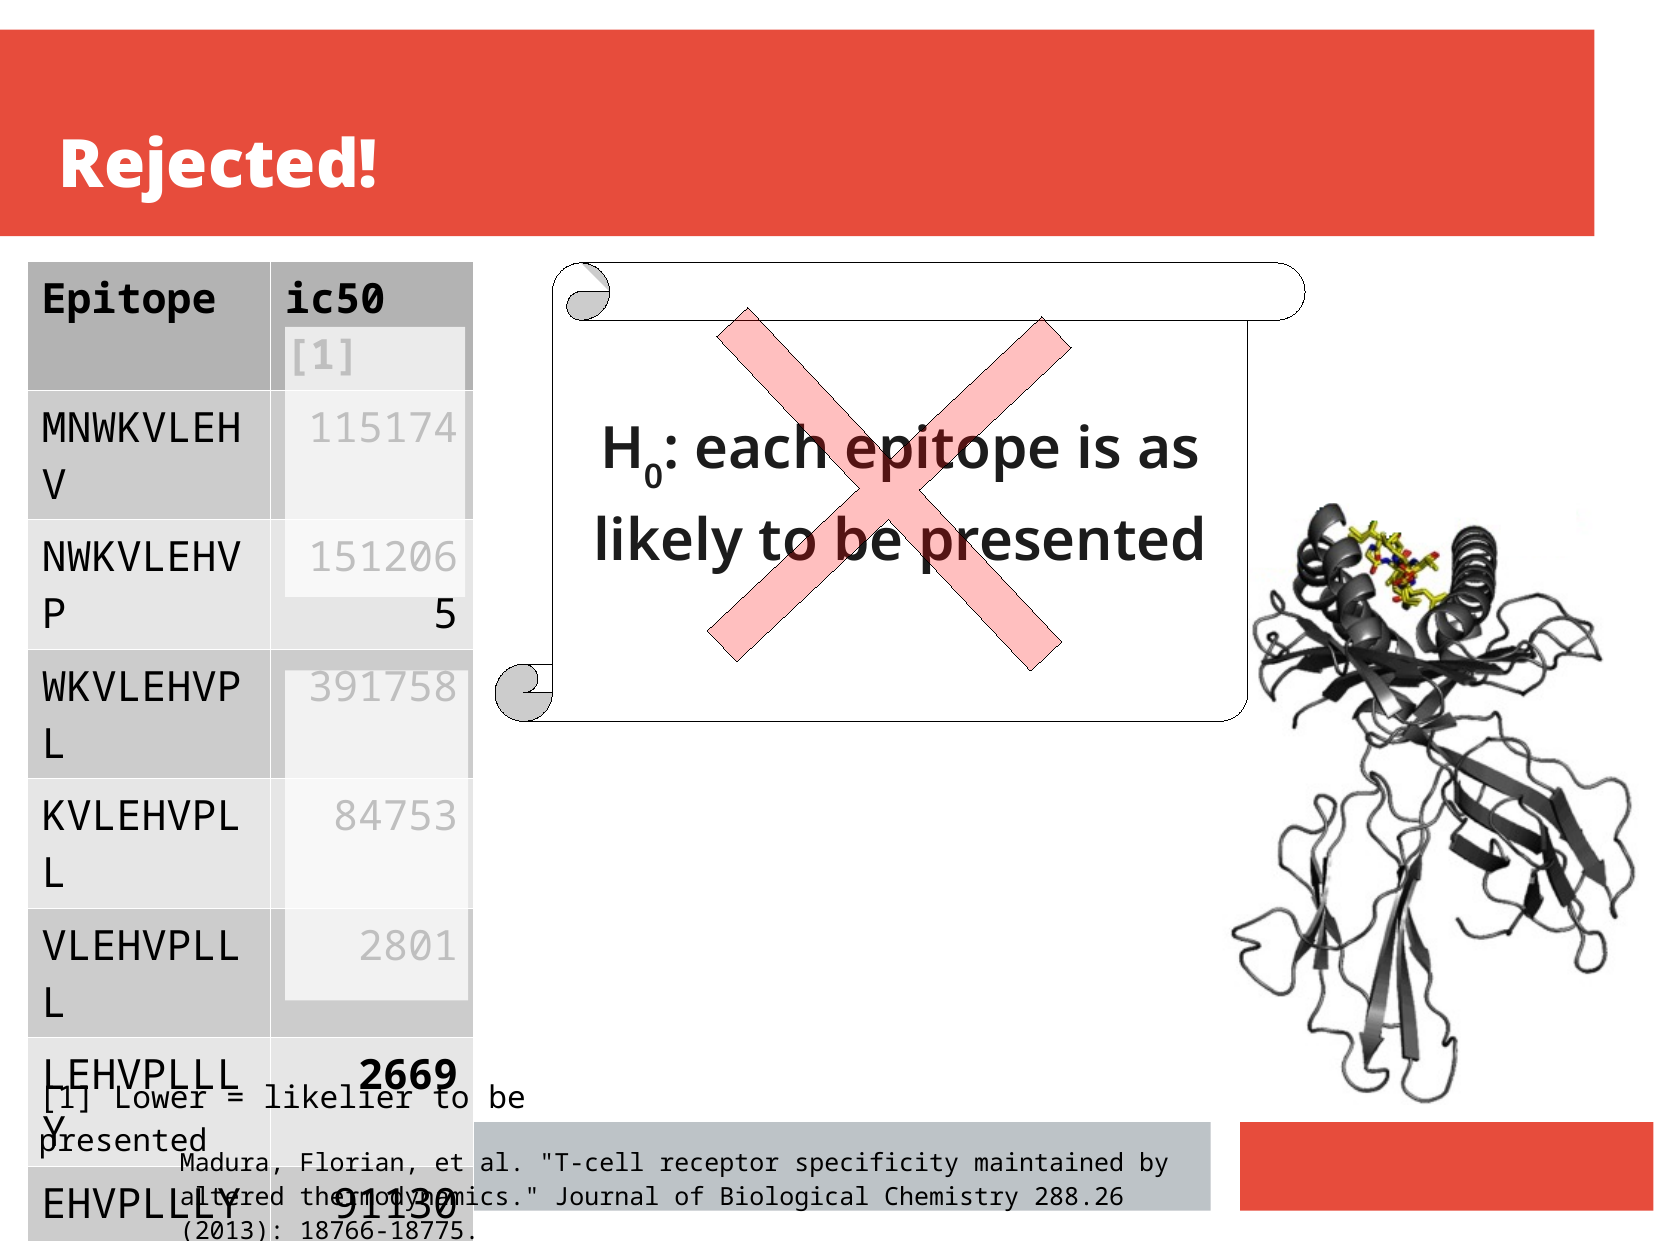

# Rejected!
| Epitope | ic50 [1] |
| --- | --- |
| MNWKVLEHV | 115174 |
| NWKVLEHVP | 1512065 |
| WKVLEHVPL | 391758 |
| KVLEHVPLL | 84753 |
| VLEHVPLLL | 2801 |
| LEHVPLLLY | 2669 |
| EHVPLLLYI | 91130 |
| HVPLLLYIL | 33374 |
| VPLLLYILA | 132233 |
| PLLLYILAA | 37968 |
| LLLYILAAK | 138366 |
| LLYILAAKT | 218843 |
| ... | ... |
H0: each epitope is as likely to be presented
[1] Lower = likelier to be presented
26
Madura, Florian, et al. "T-cell receptor specificity maintained by altered thermodynamics." Journal of Biological Chemistry 288.26 (2013): 18766-18775.